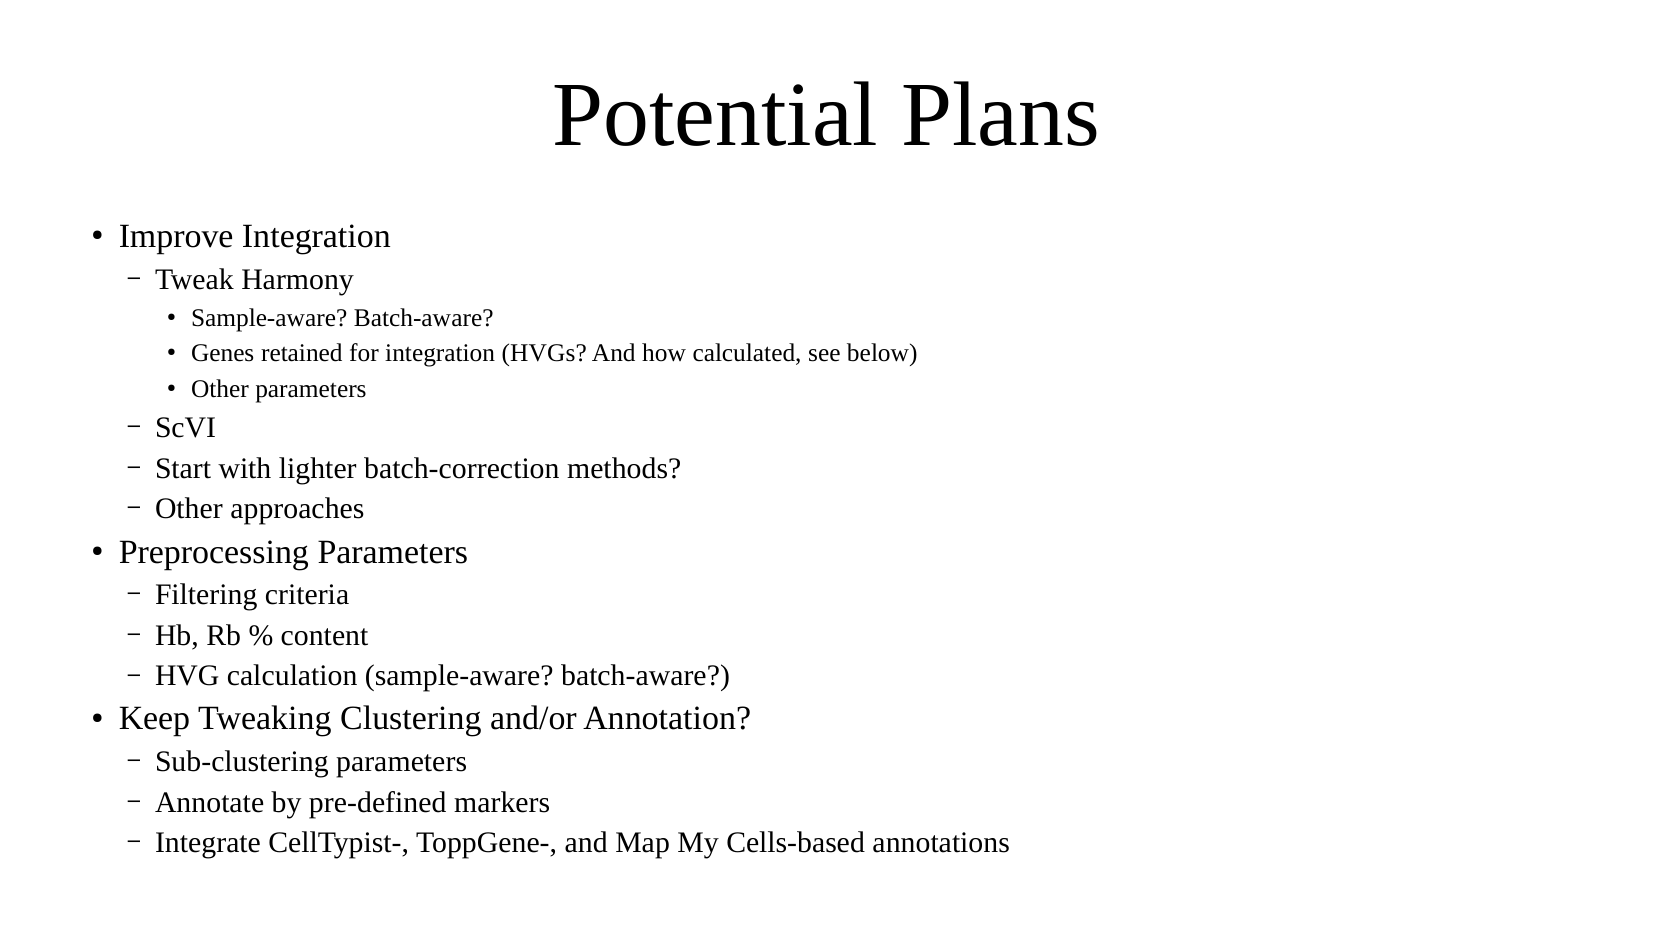

# Potential Plans
Improve Integration
Tweak Harmony
Sample-aware? Batch-aware?
Genes retained for integration (HVGs? And how calculated, see below)
Other parameters
ScVI
Start with lighter batch-correction methods?
Other approaches
Preprocessing Parameters
Filtering criteria
Hb, Rb % content
HVG calculation (sample-aware? batch-aware?)
Keep Tweaking Clustering and/or Annotation?
Sub-clustering parameters
Annotate by pre-defined markers
Integrate CellTypist-, ToppGene-, and Map My Cells-based annotations